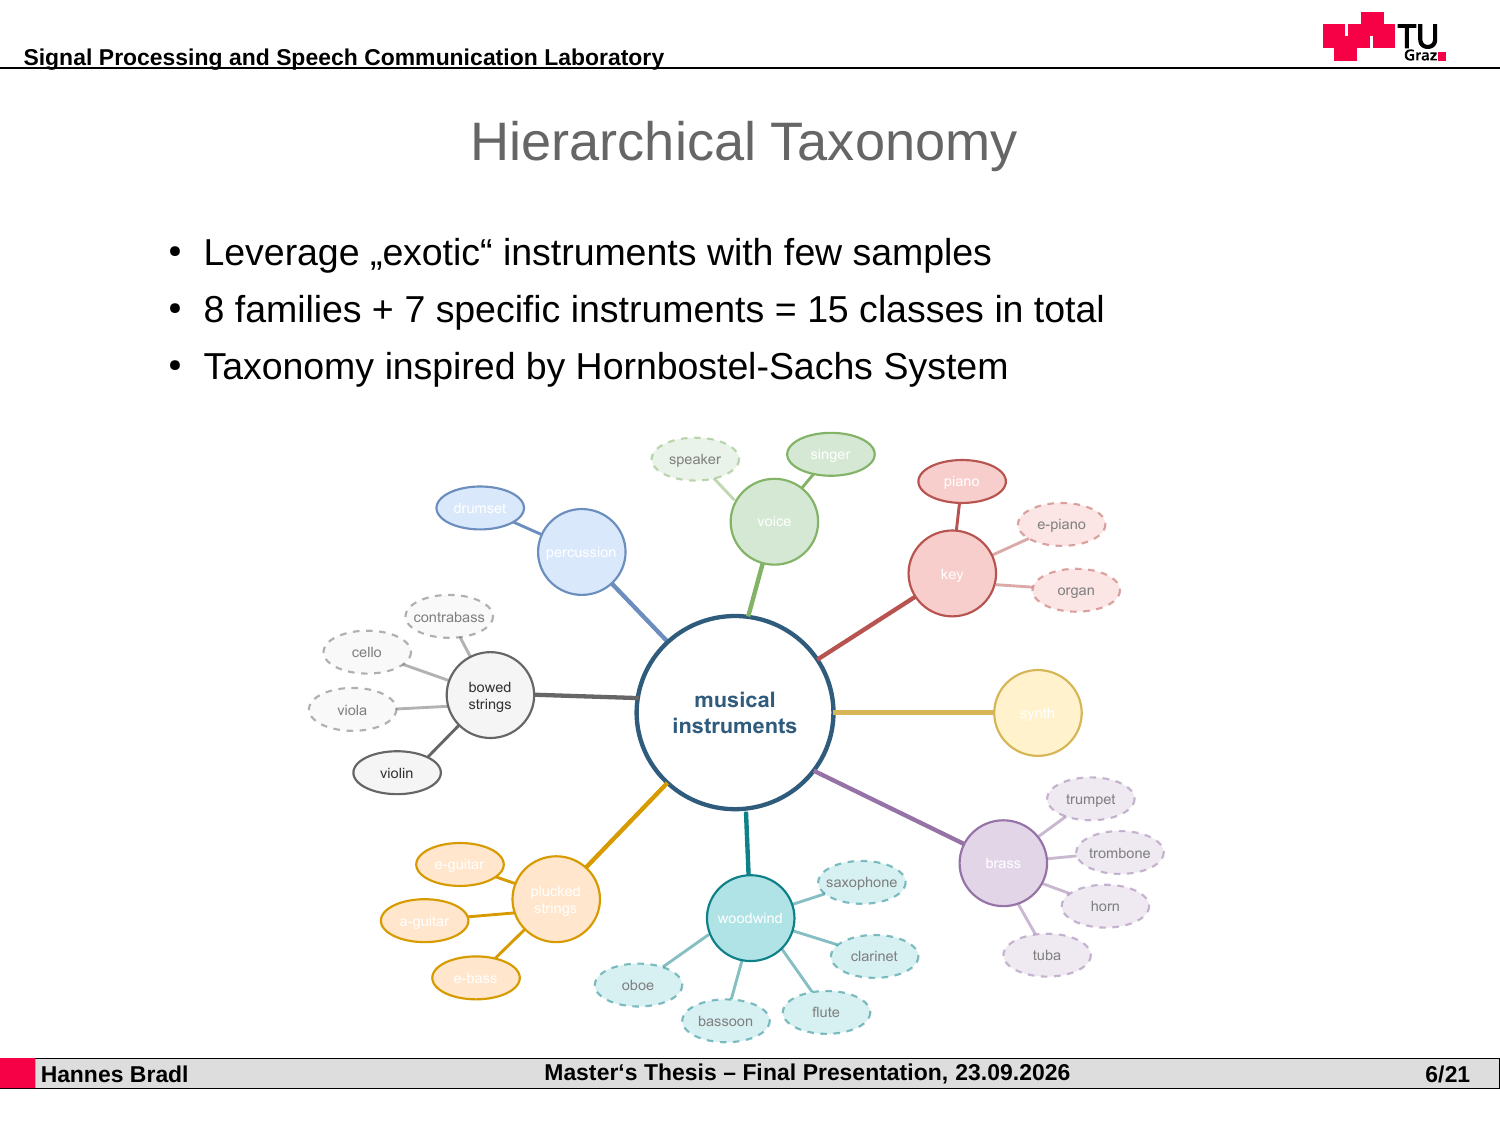

# Hierarchical Taxonomy
Leverage „exotic“ instruments with few samples
8 families + 7 specific instruments = 15 classes in total
Taxonomy inspired by Hornbostel-Sachs System